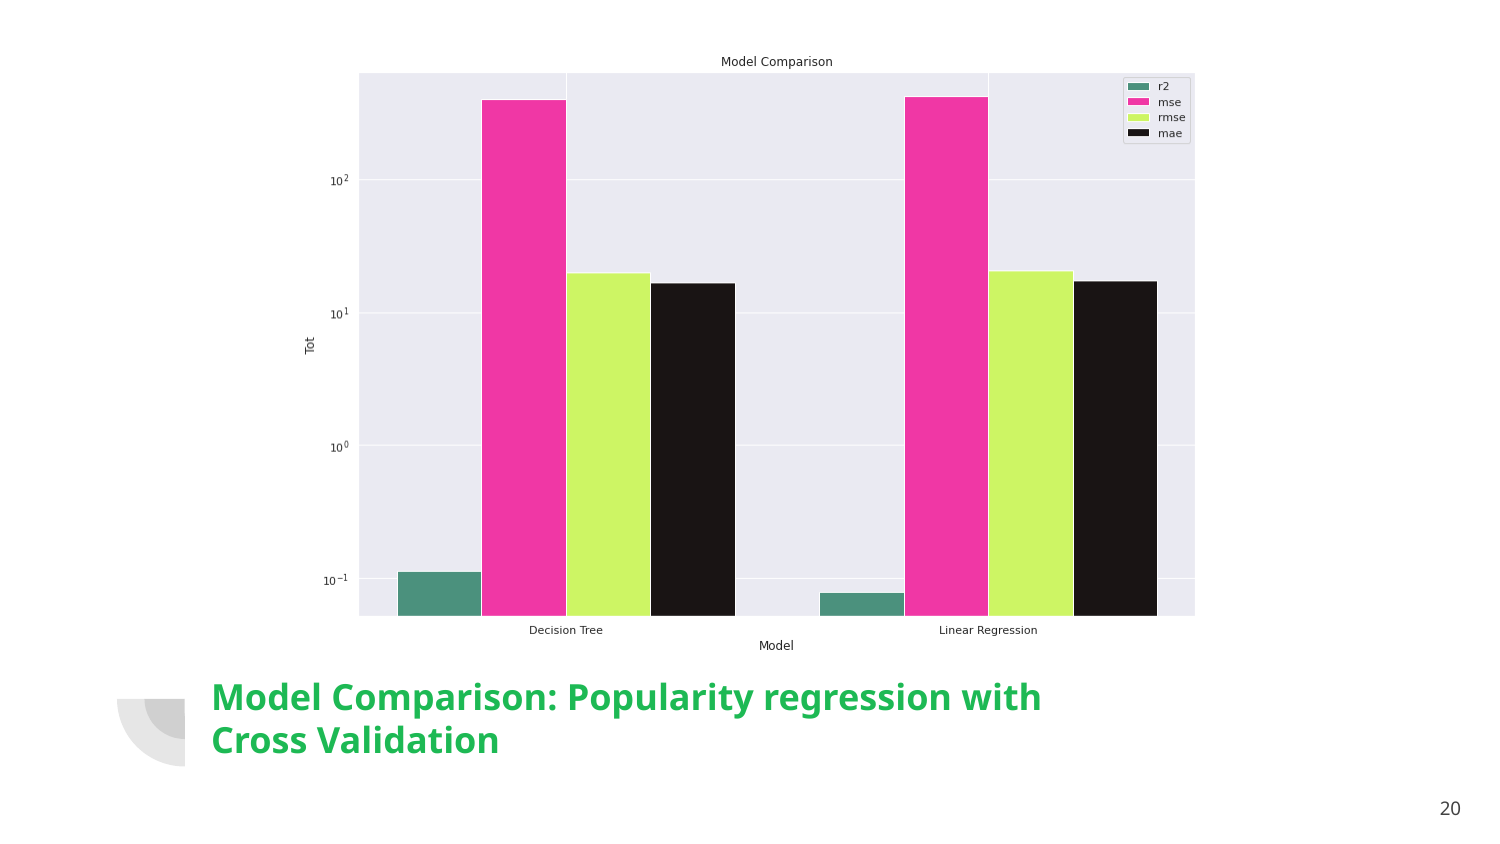

# Model Comparison: Popularity regression with Cross Validation